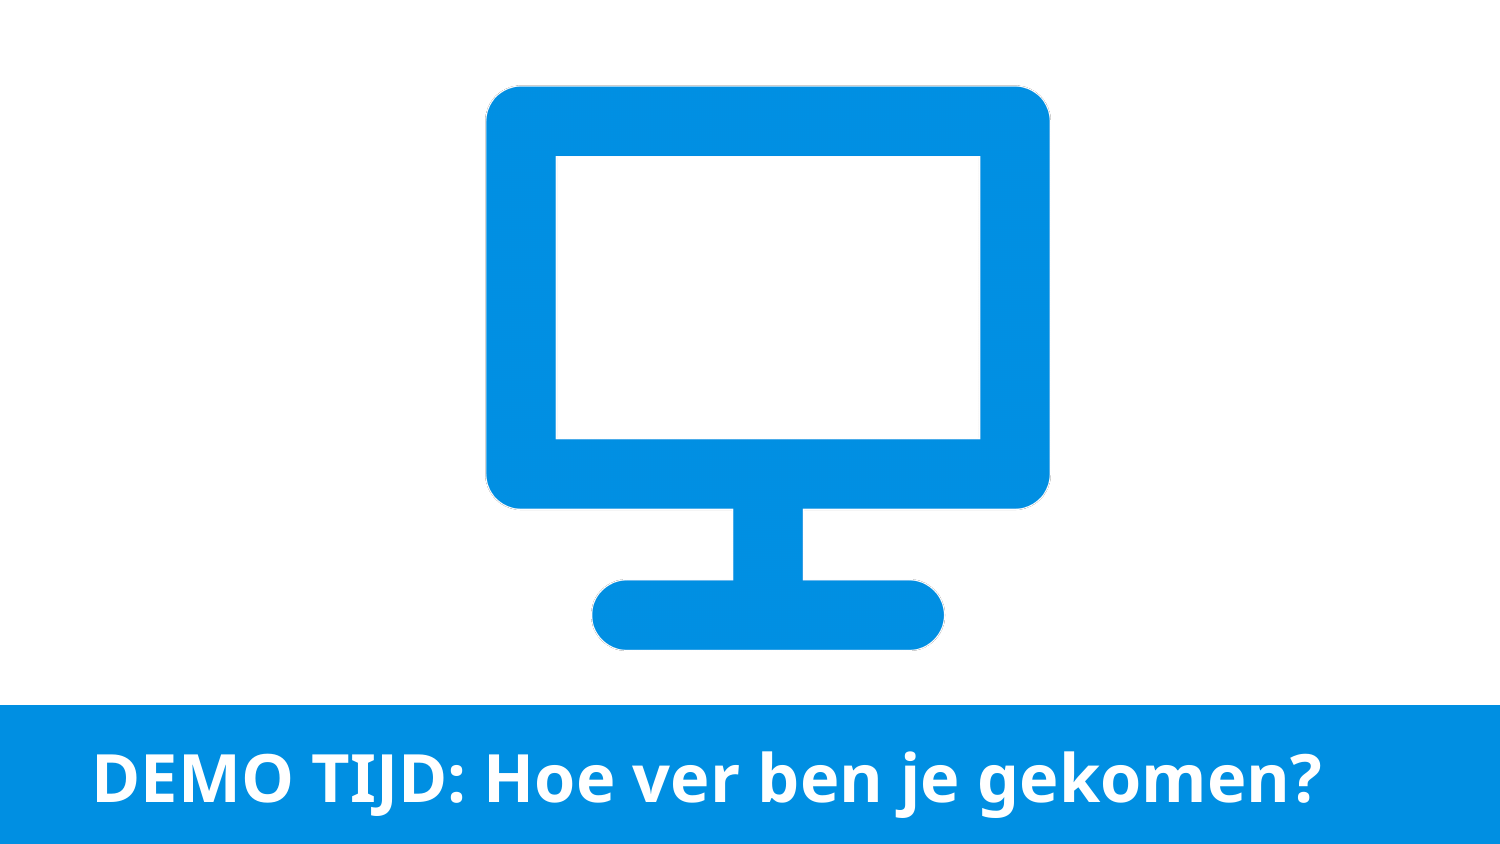

# DEMO TIJD: Hoe ver ben je gekomen?